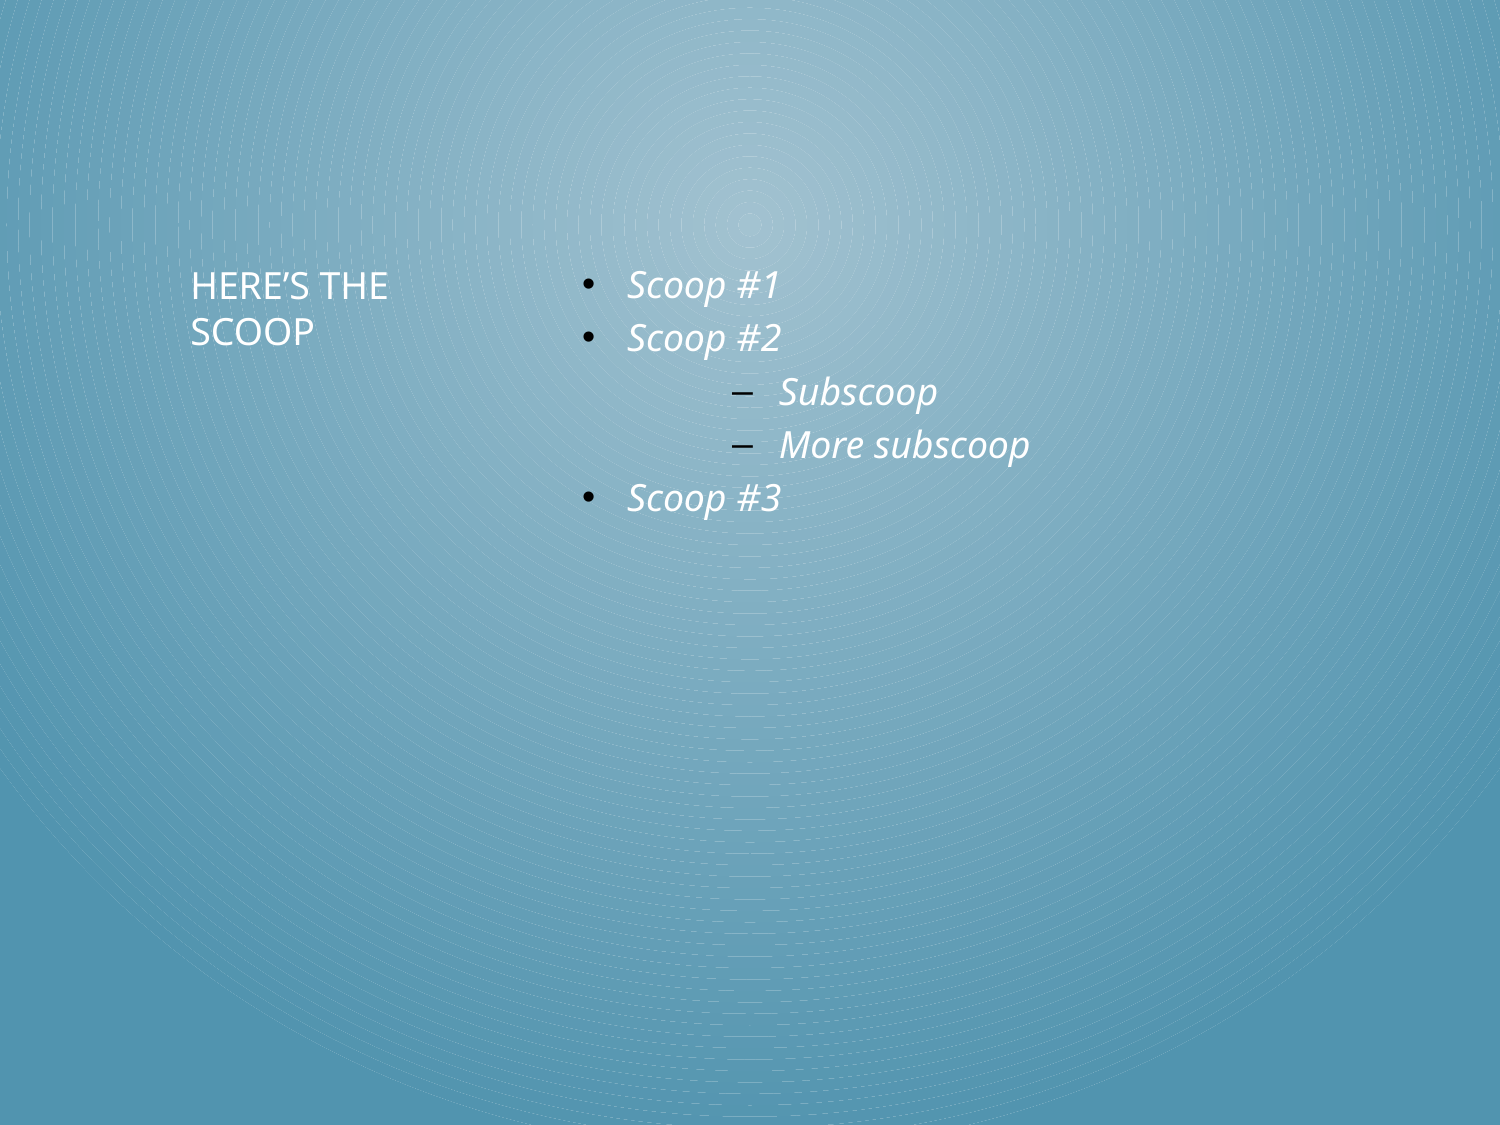

# Scoop #1
Scoop #2
Subscoop
More subscoop
Scoop #3
Here’s the scoop